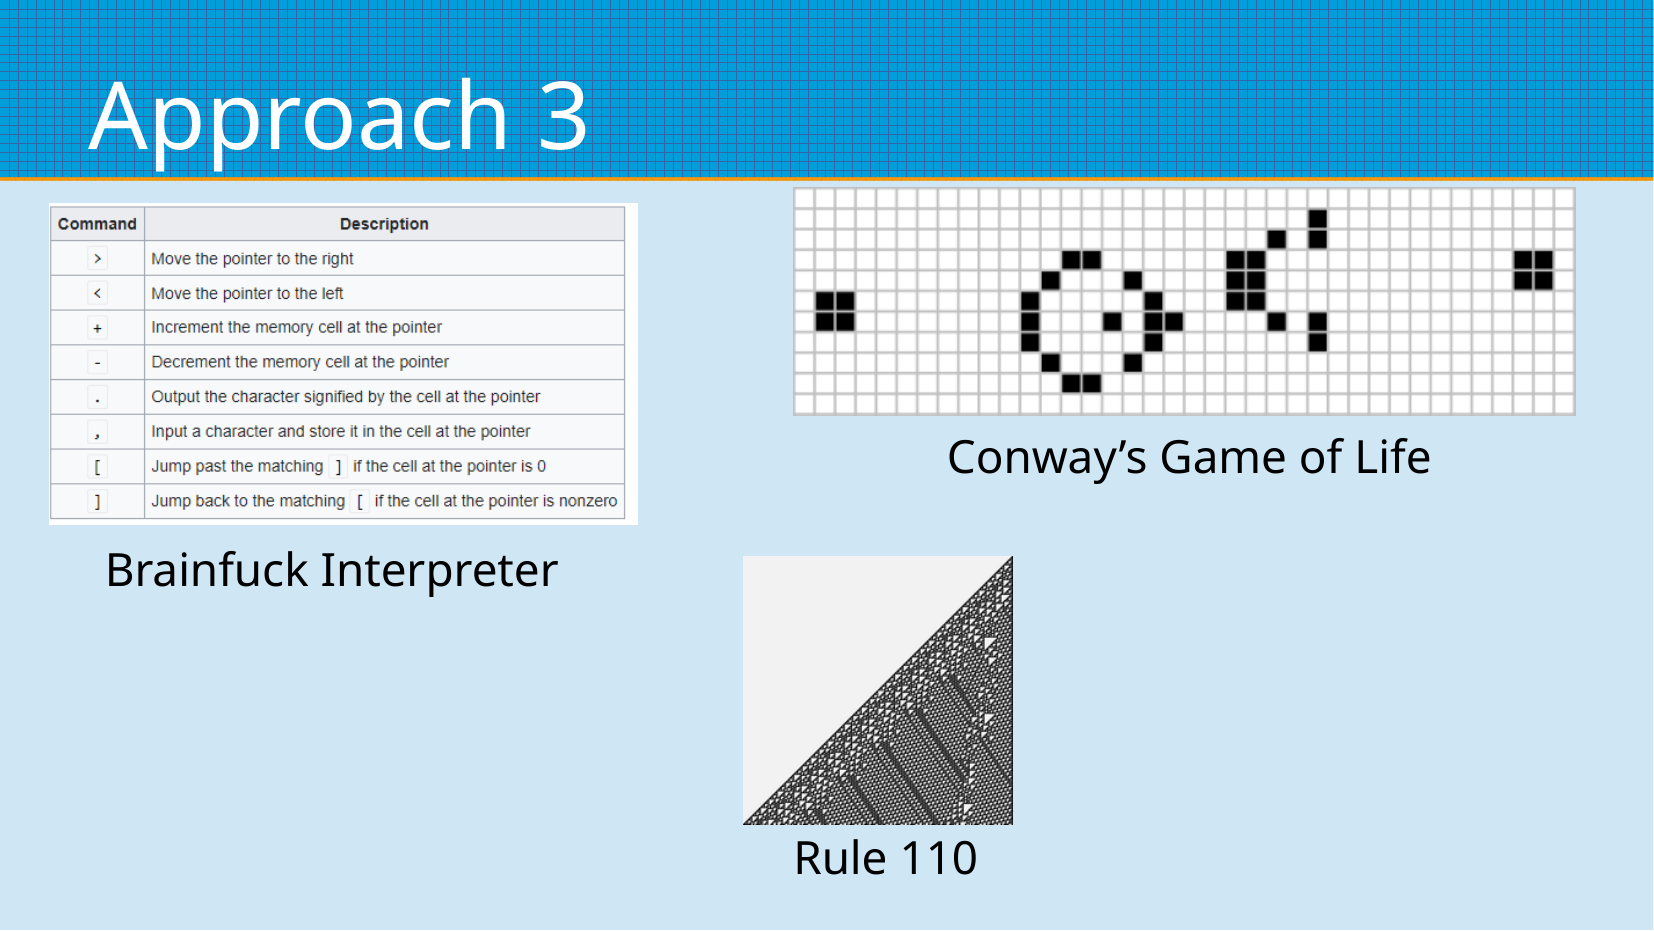

# Approach 3
Conway’s Game of Life
Brainfuck Interpreter
Rule 110